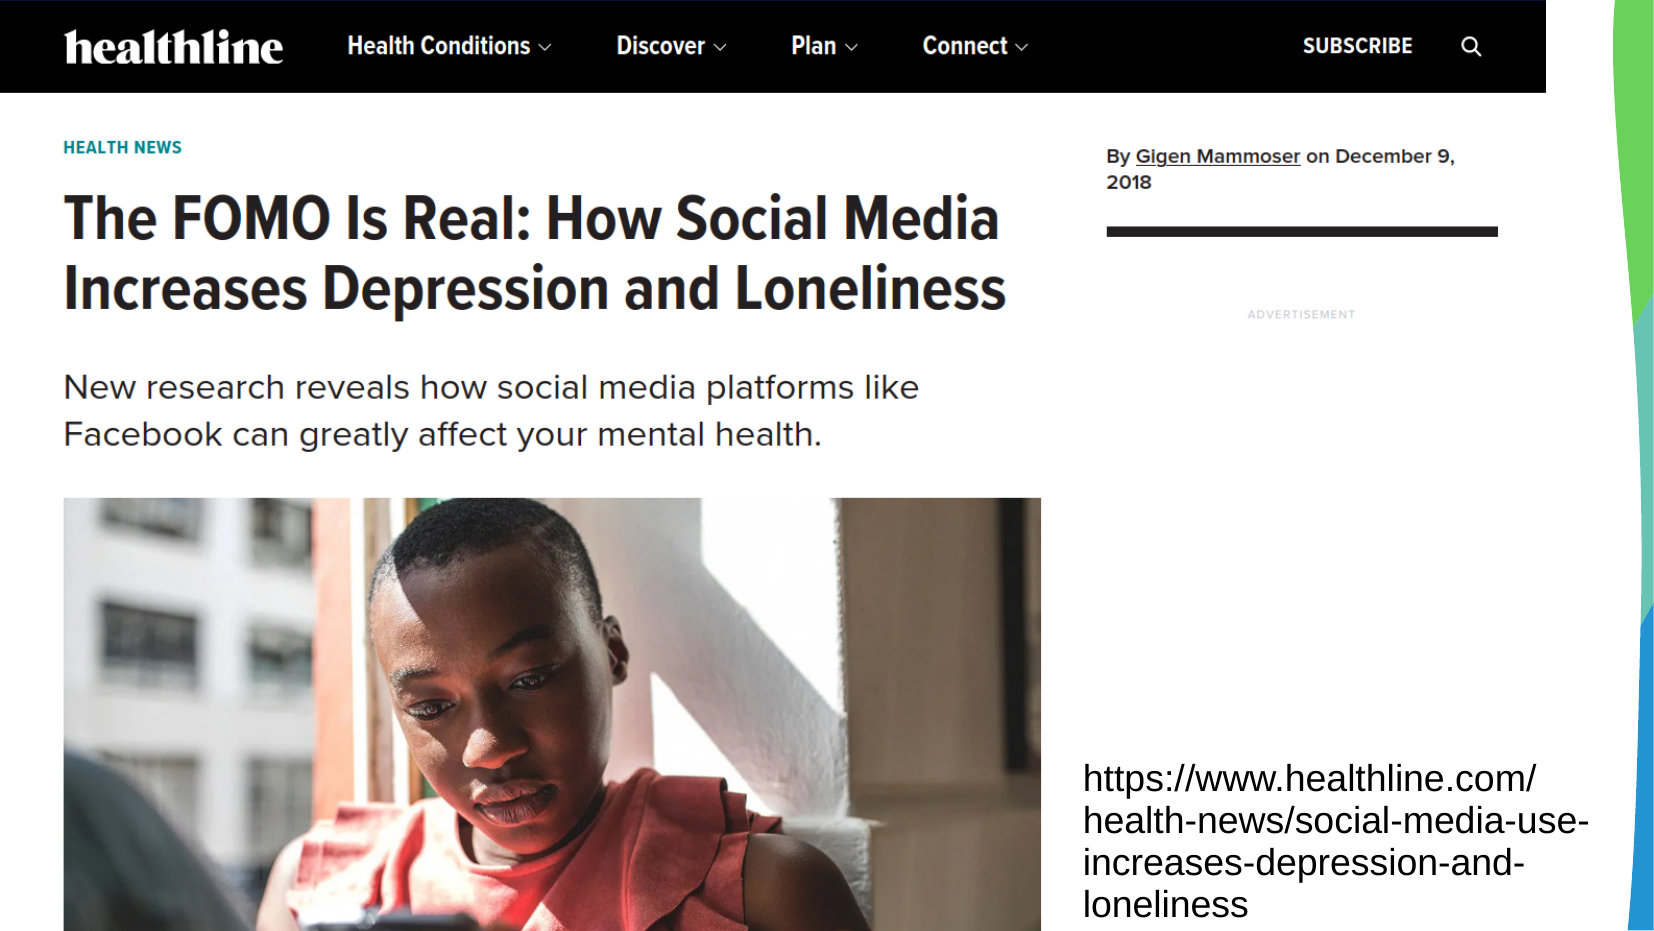

Growth hacking
Diverse tactieken om meer gebruikers aan te trekken
en op het platform te houden;
Meer gebruikers – meer advertenties die getoond kunnen worden
Steeds algemenere en aggresievere content;
Verschillende psychologische manipulaties
https://www.healthline.com/health-news/social-media-use-increases-depression-and-loneliness